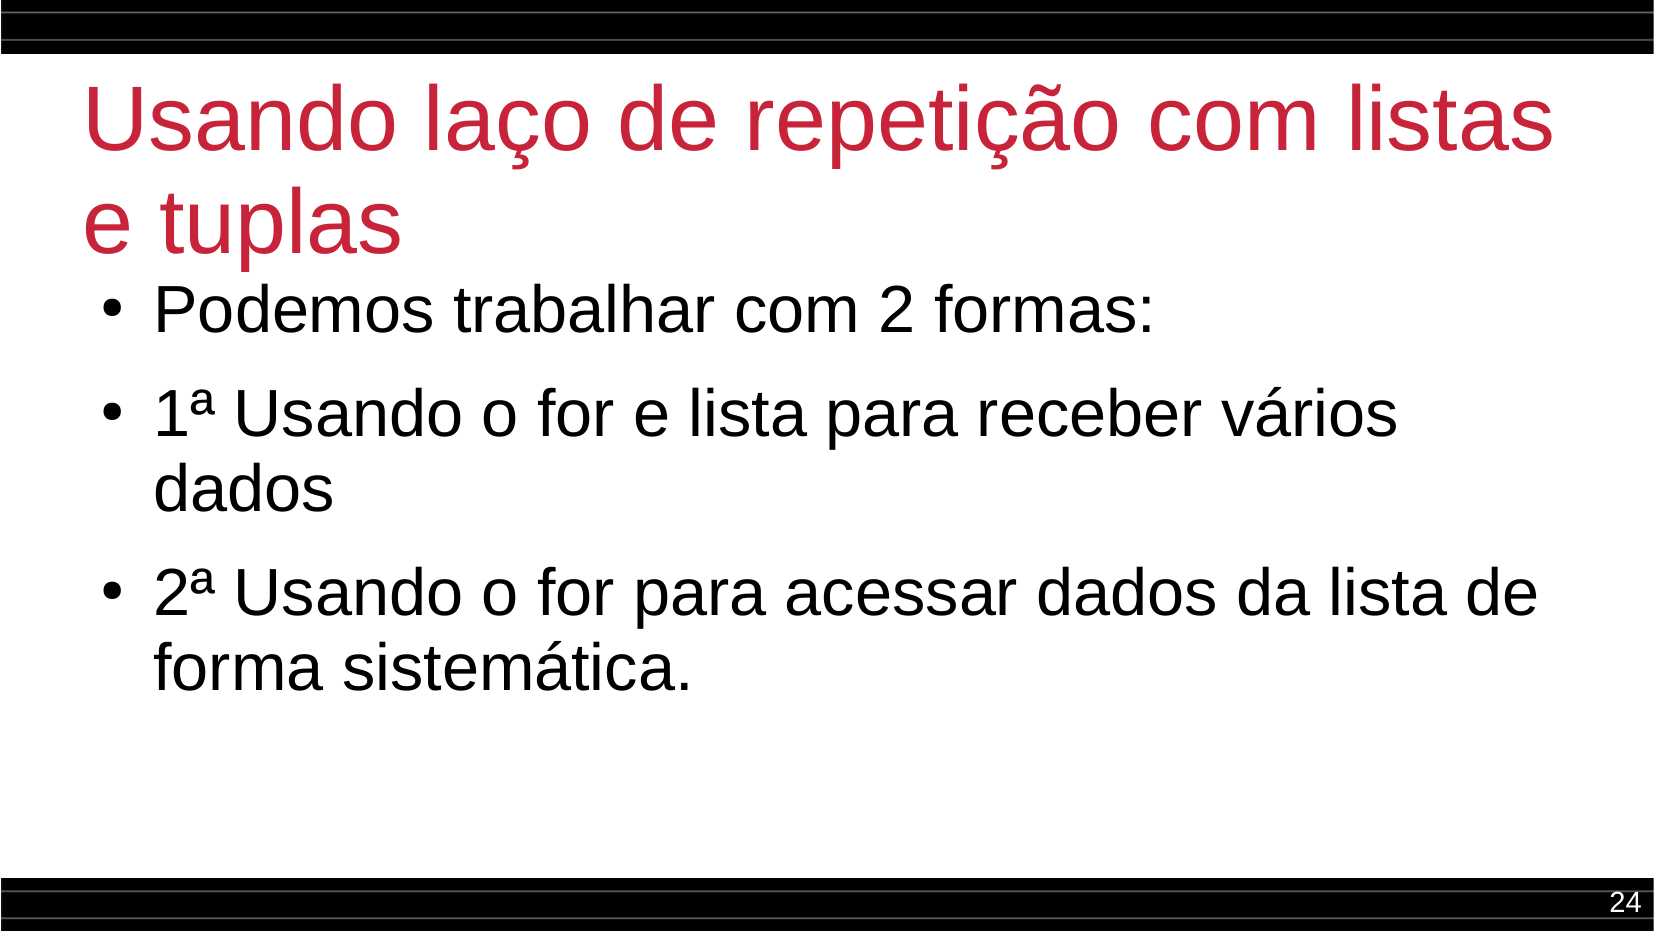

# Usando laço de repetição com listas e tuplas
Podemos trabalhar com 2 formas:
1ª Usando o for e lista para receber vários dados
2ª Usando o for para acessar dados da lista de forma sistemática.